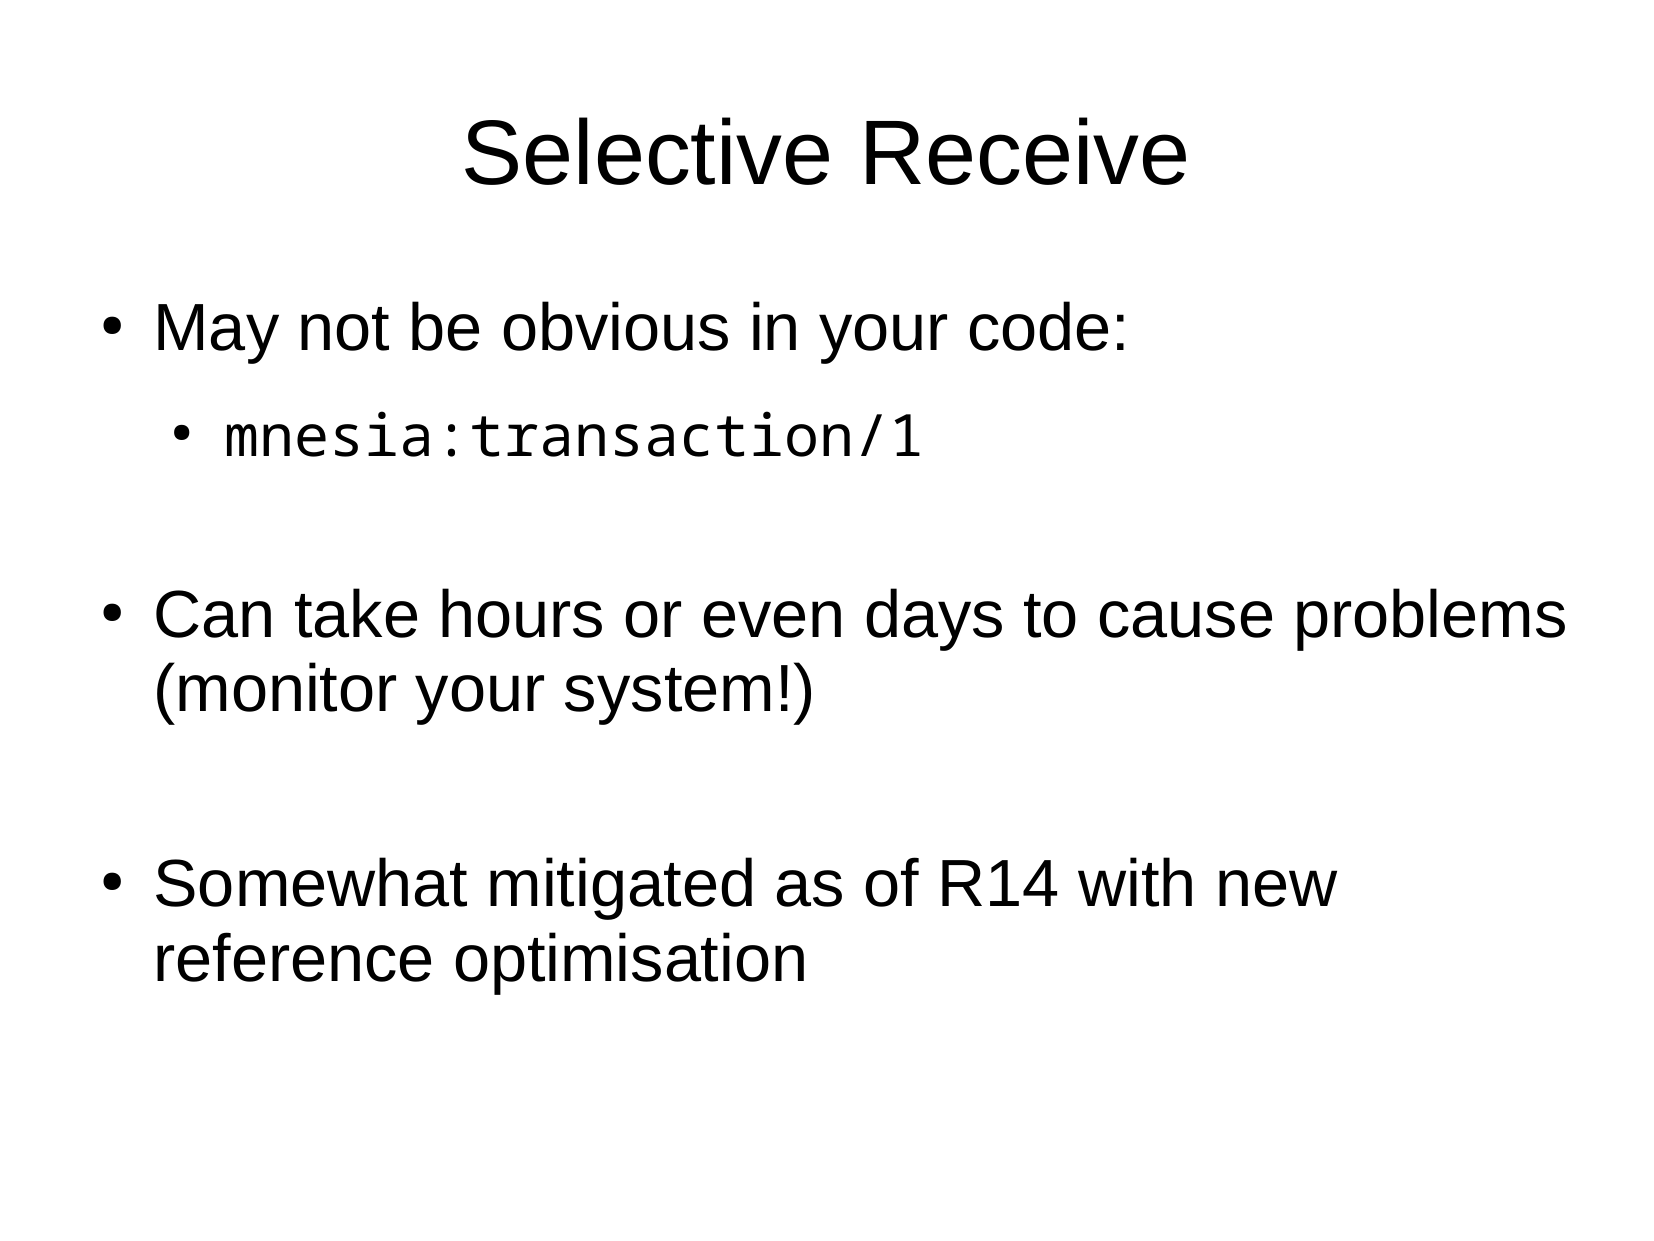

# Selective Receive
May not be obvious in your code:
mnesia:transaction/1
Can take hours or even days to cause problems (monitor your system!)
Somewhat mitigated as of R14 with new reference optimisation